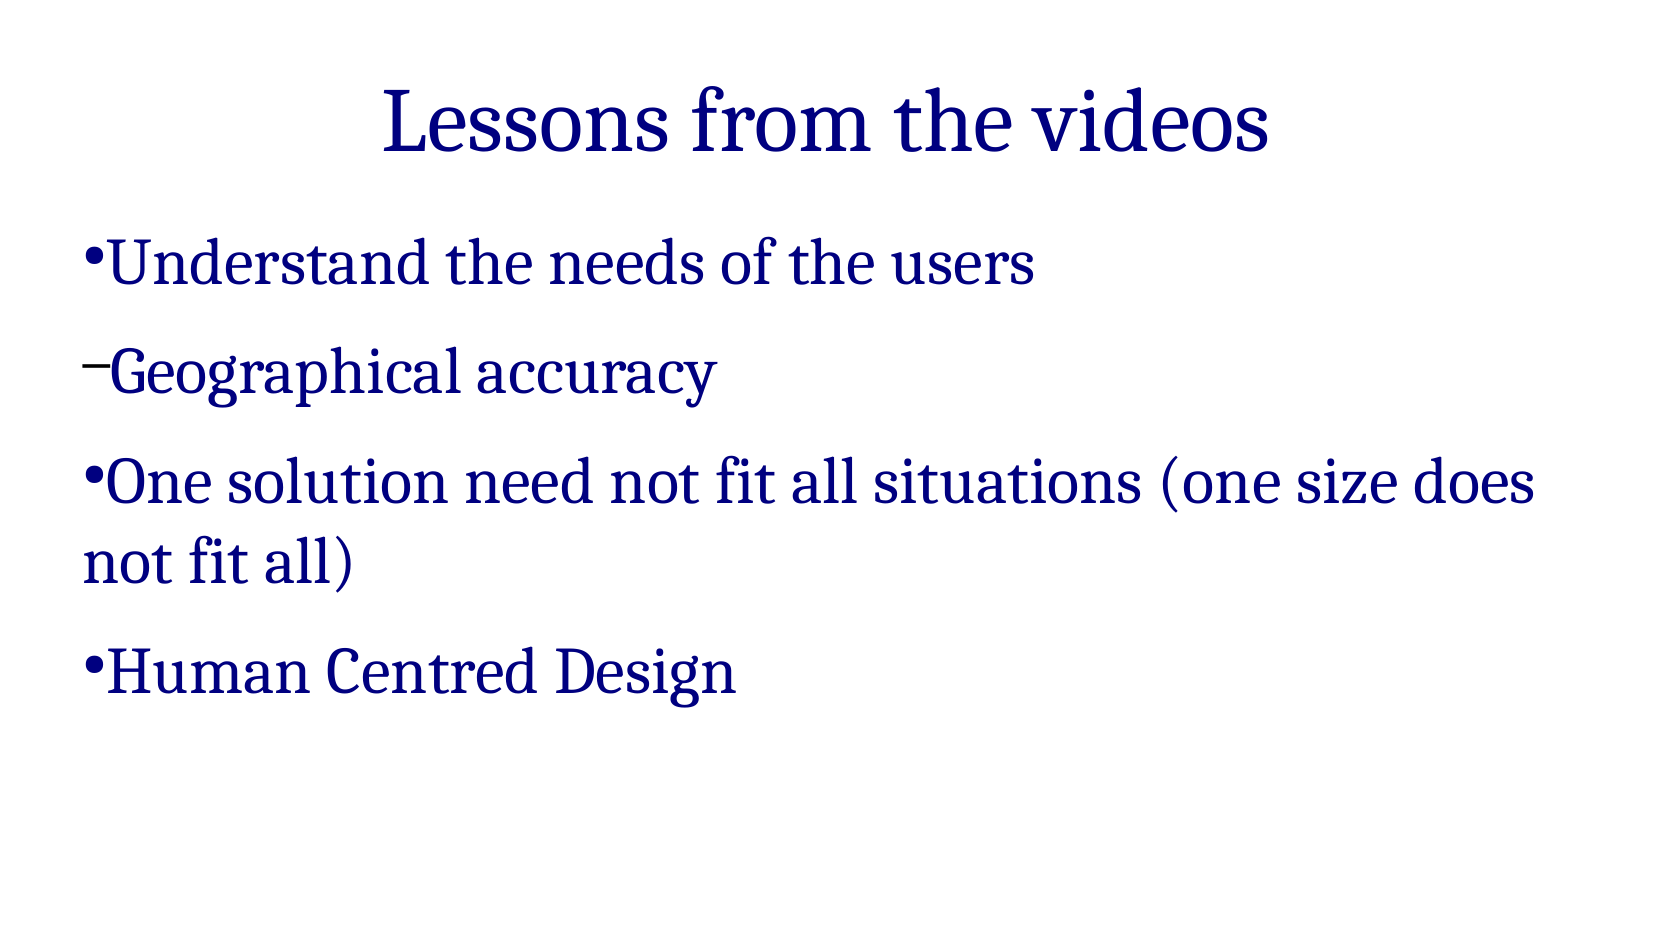

# Lessons from the videos
Understand the needs of the users
Geographical accuracy
One solution need not fit all situations (one size does not fit all)
Human Centred Design